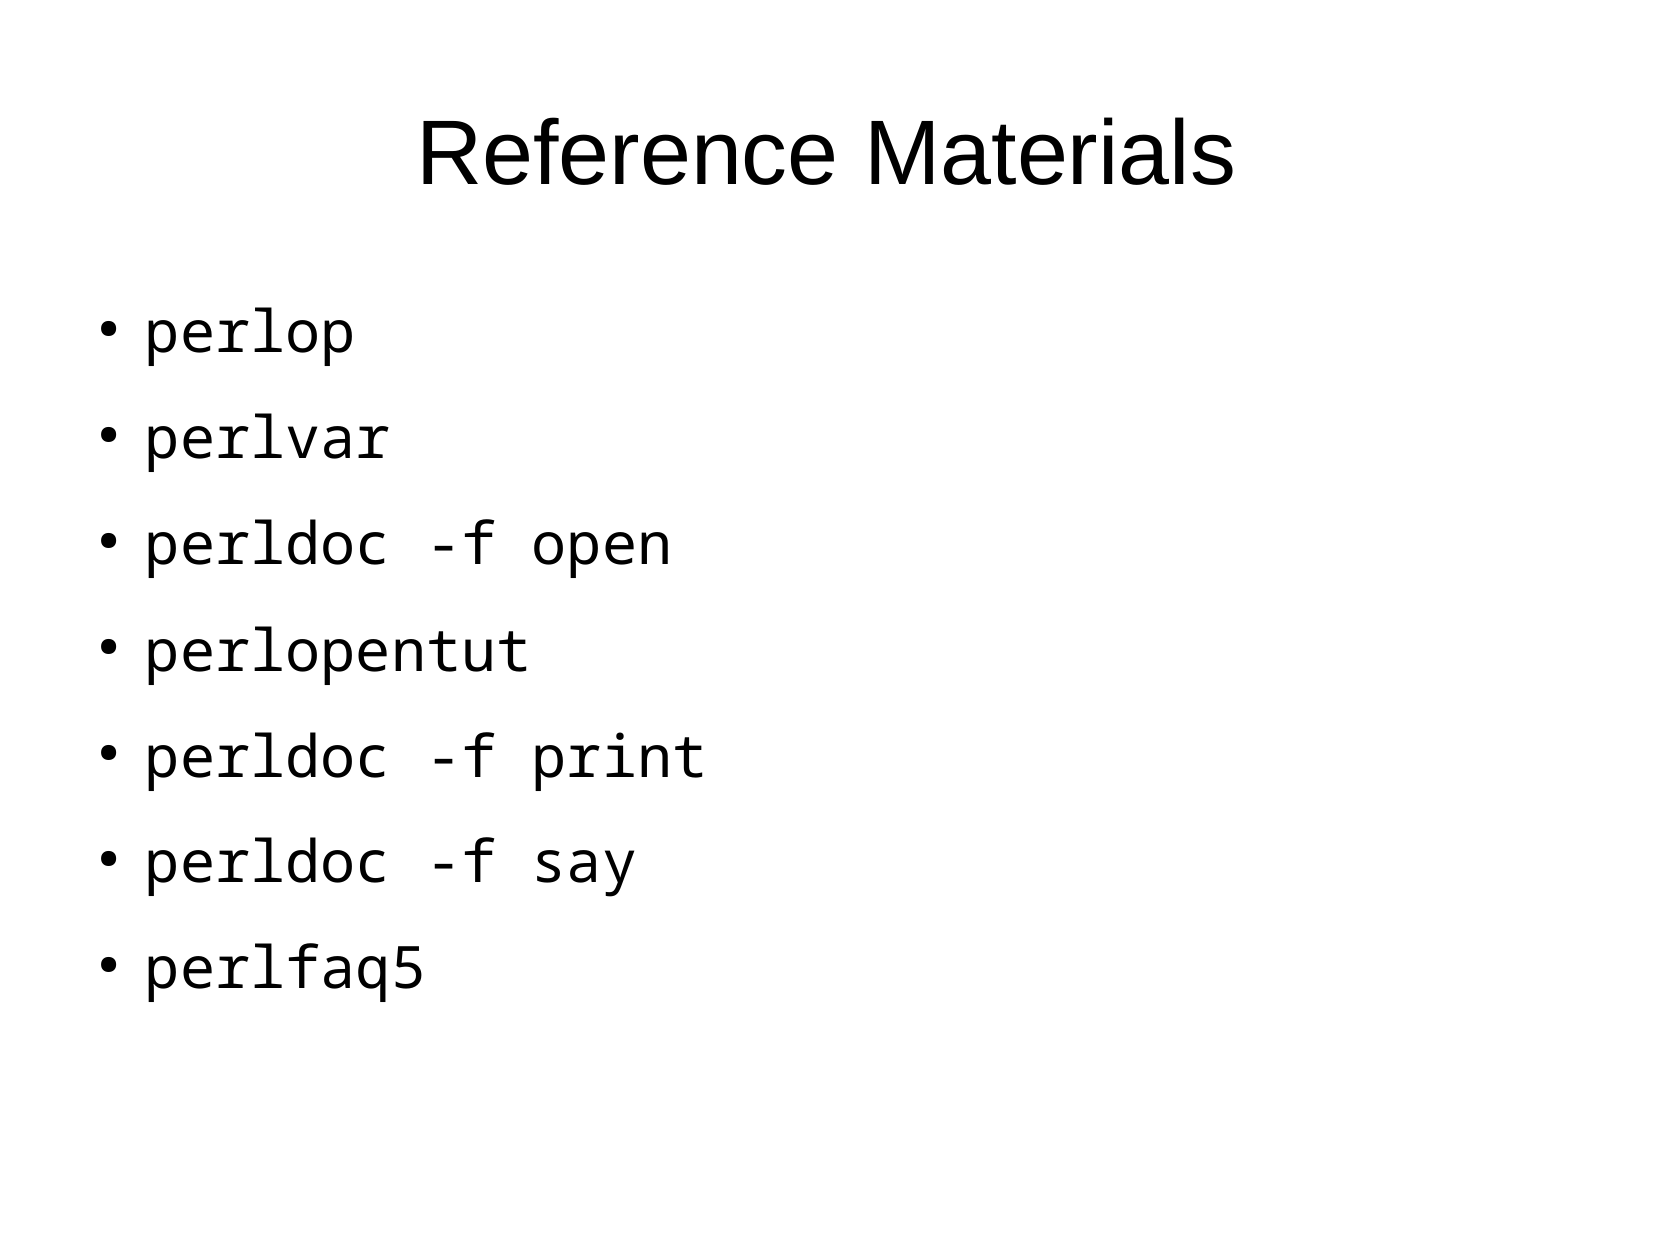

# Reference Materials
perlop
perlvar
perldoc -f open
perlopentut
perldoc -f print
perldoc -f say
perlfaq5